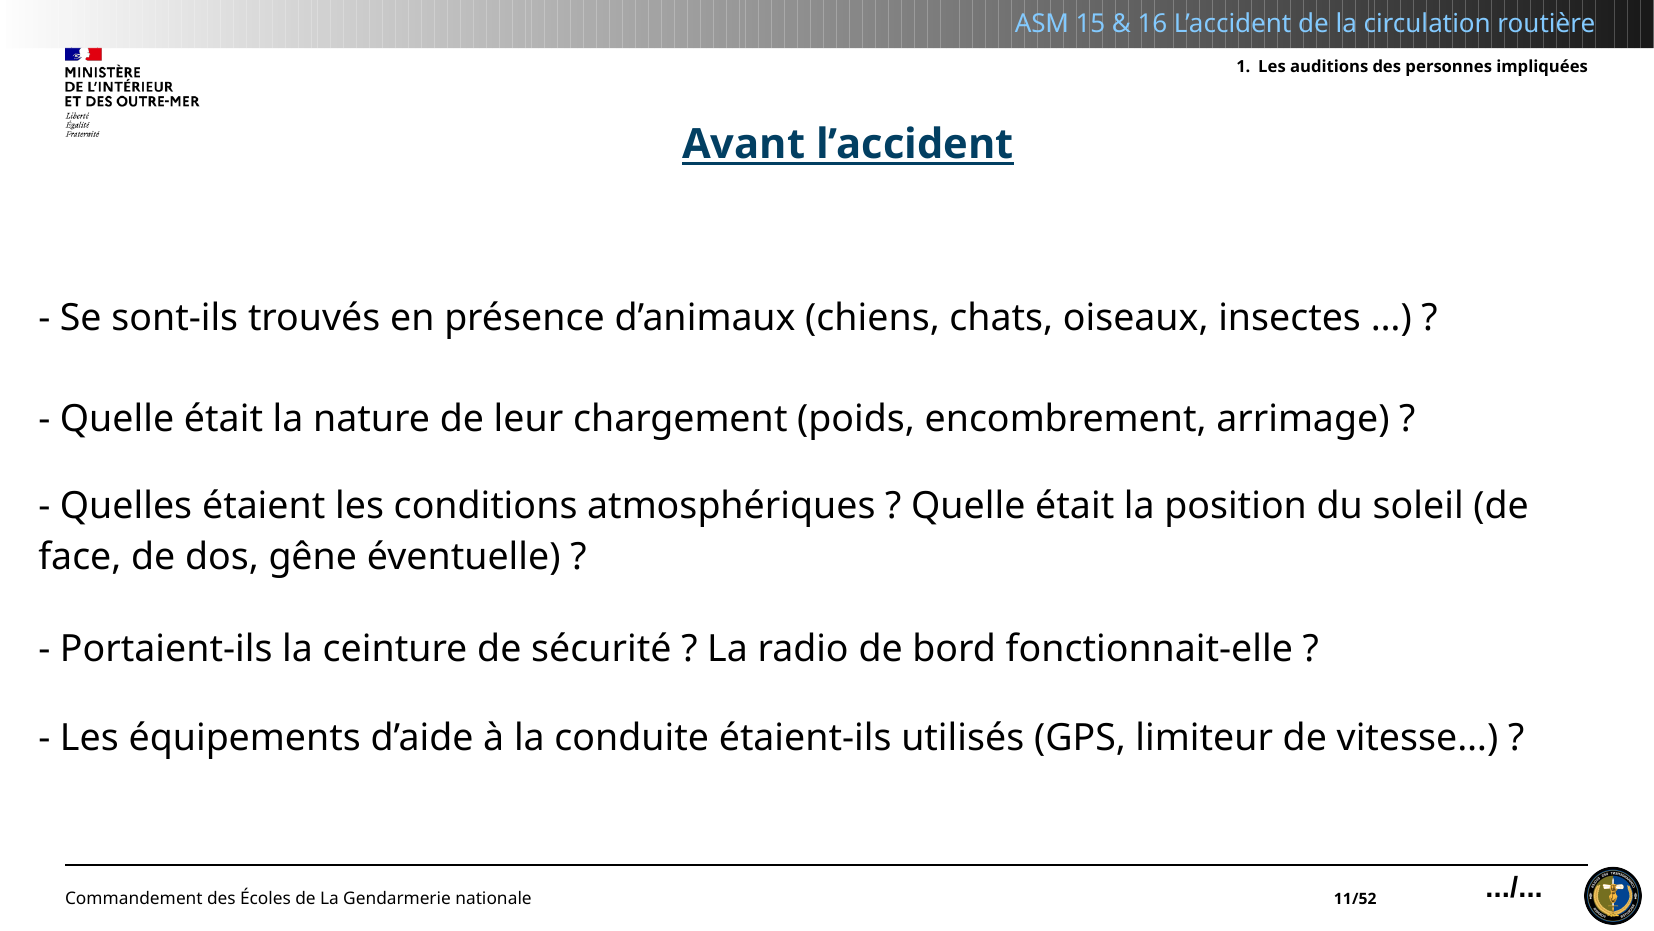

# LES AUDITIONS DES PERSONNES IMPLIQUÉES
Avant l’accident
- Se sont-ils trouvés en présence d’animaux (chiens, chats, oiseaux, insectes …) ?
- Quelle était la nature de leur chargement (poids, encombrement, arrimage) ?
- Quelles étaient les conditions atmosphériques ? Quelle était la position du soleil (de face, de dos, gêne éventuelle) ?
- Portaient-ils la ceinture de sécurité ? La radio de bord fonctionnait-elle ?
- Les équipements d’aide à la conduite étaient-ils utilisés (GPS, limiteur de vitesse…) ?
.../...